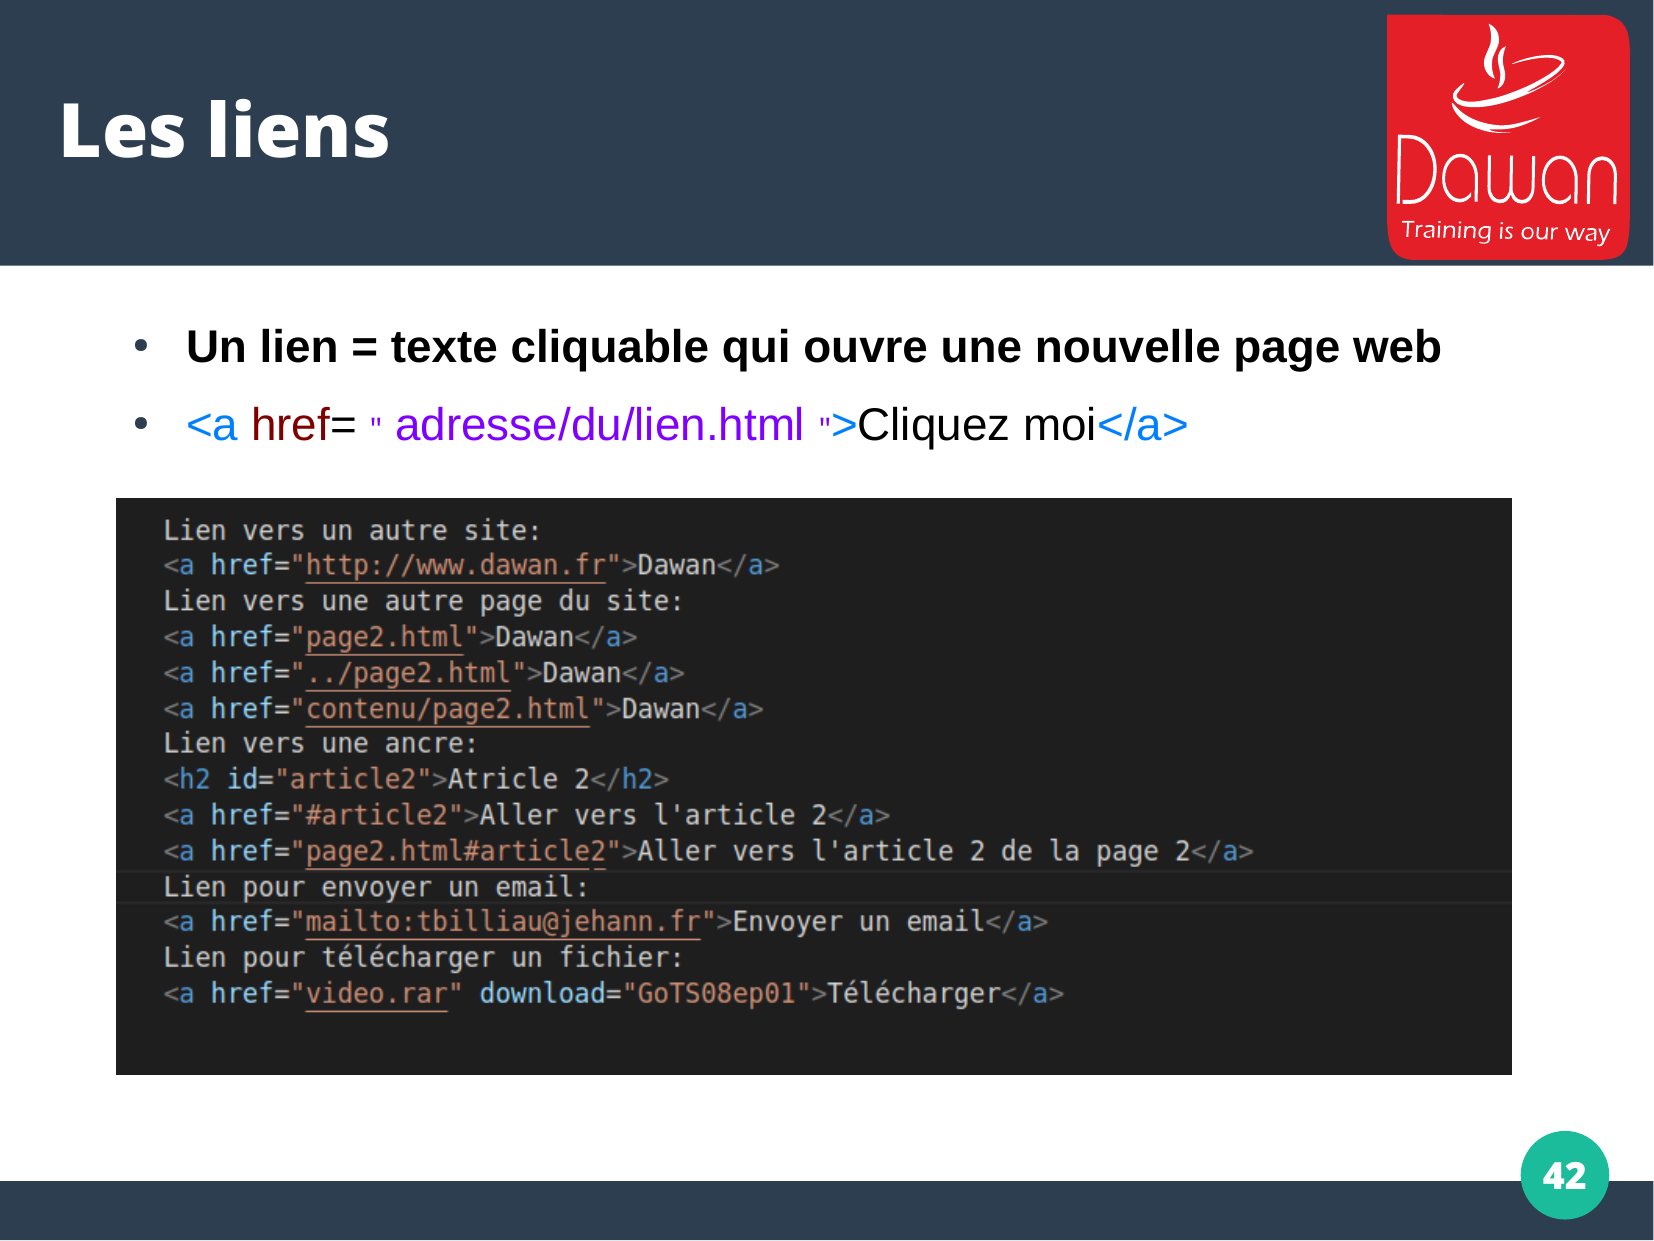

# Les liens
Un lien = texte cliquable qui ouvre une nouvelle page web
<a href= " adresse/du/lien.html ">Cliquez moi</a>
42